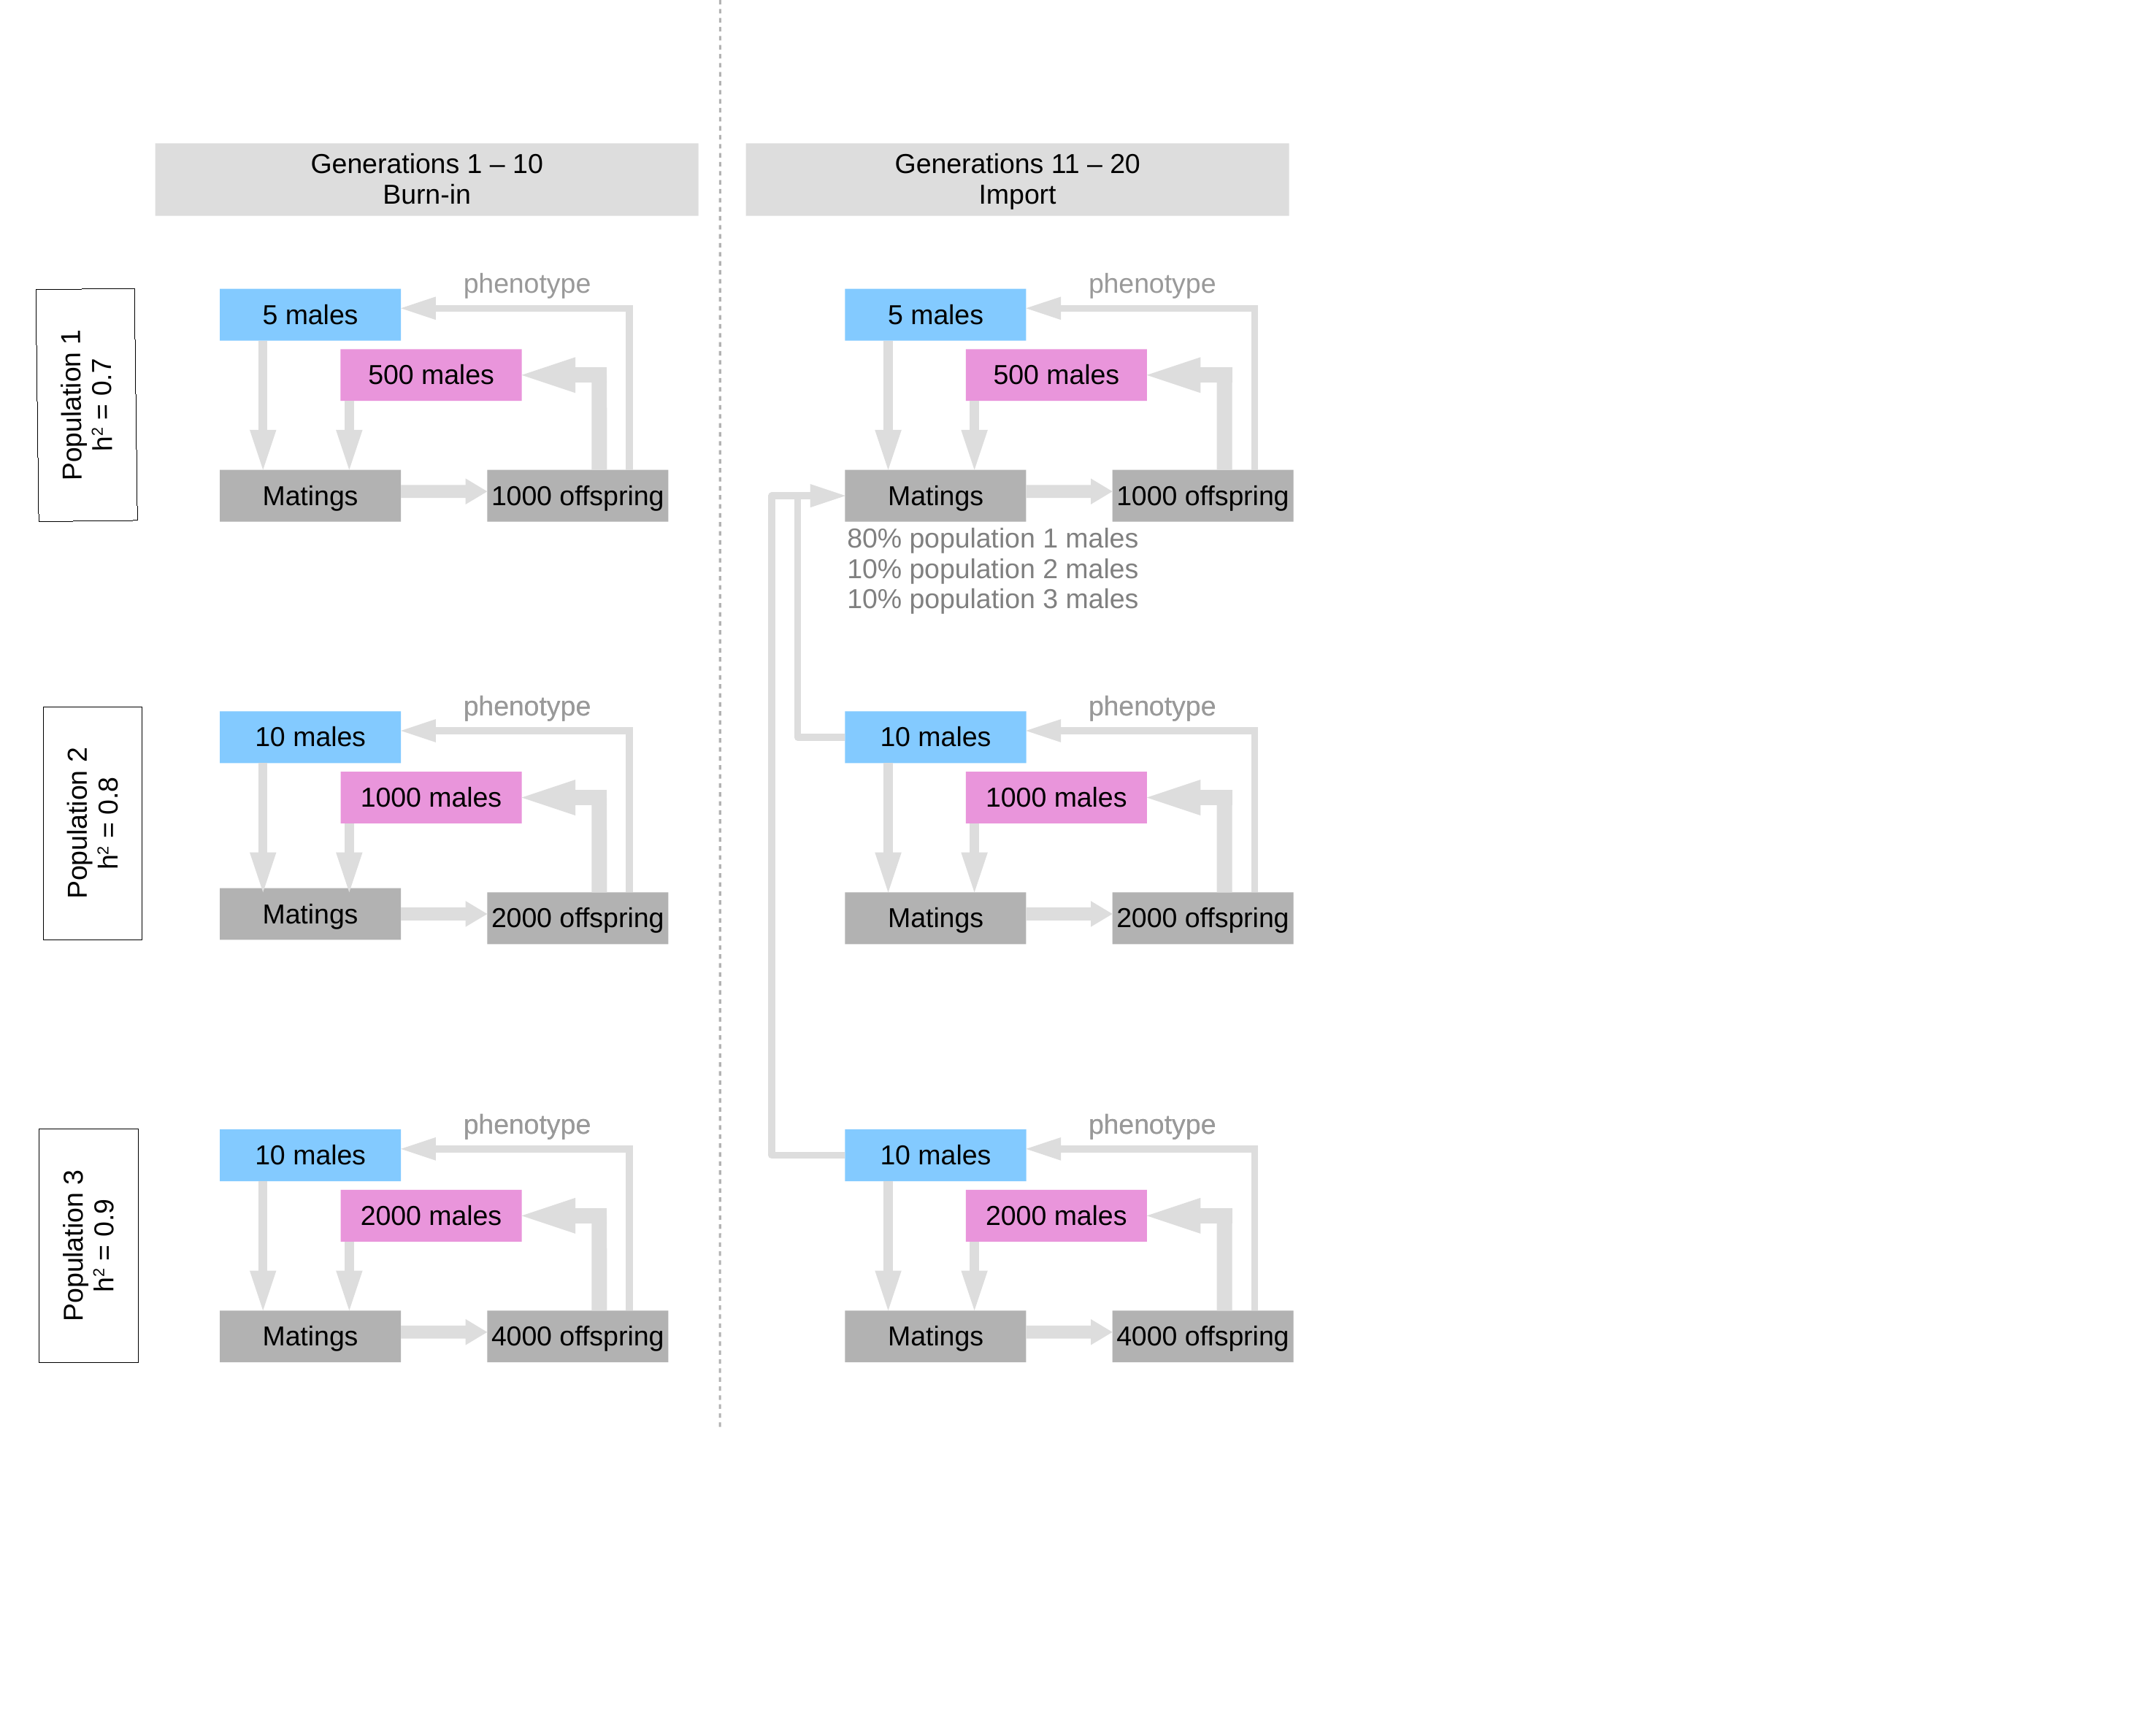

Generations 1 – 10
Burn-in
Generations 11 – 20
Import
phenotype
phenotype
5 males
5 males
500 males
500 males
Population 1
h2 = 0.7
Matings
1000 offspring
Matings
1000 offspring
80% population 1 males
10% population 2 males
10% population 3 males
phenotype
phenotype
phenotype
phenotype
10 males
10 males
1000 males
1000 males
Population 2
h2 = 0.8
Matings
2000 offspring
Matings
2000 offspring
phenotype
phenotype
phenotype
phenotype
10 males
10 males
2000 males
2000 males
Population 3
h2 = 0.9
Matings
4000 offspring
Matings
4000 offspring